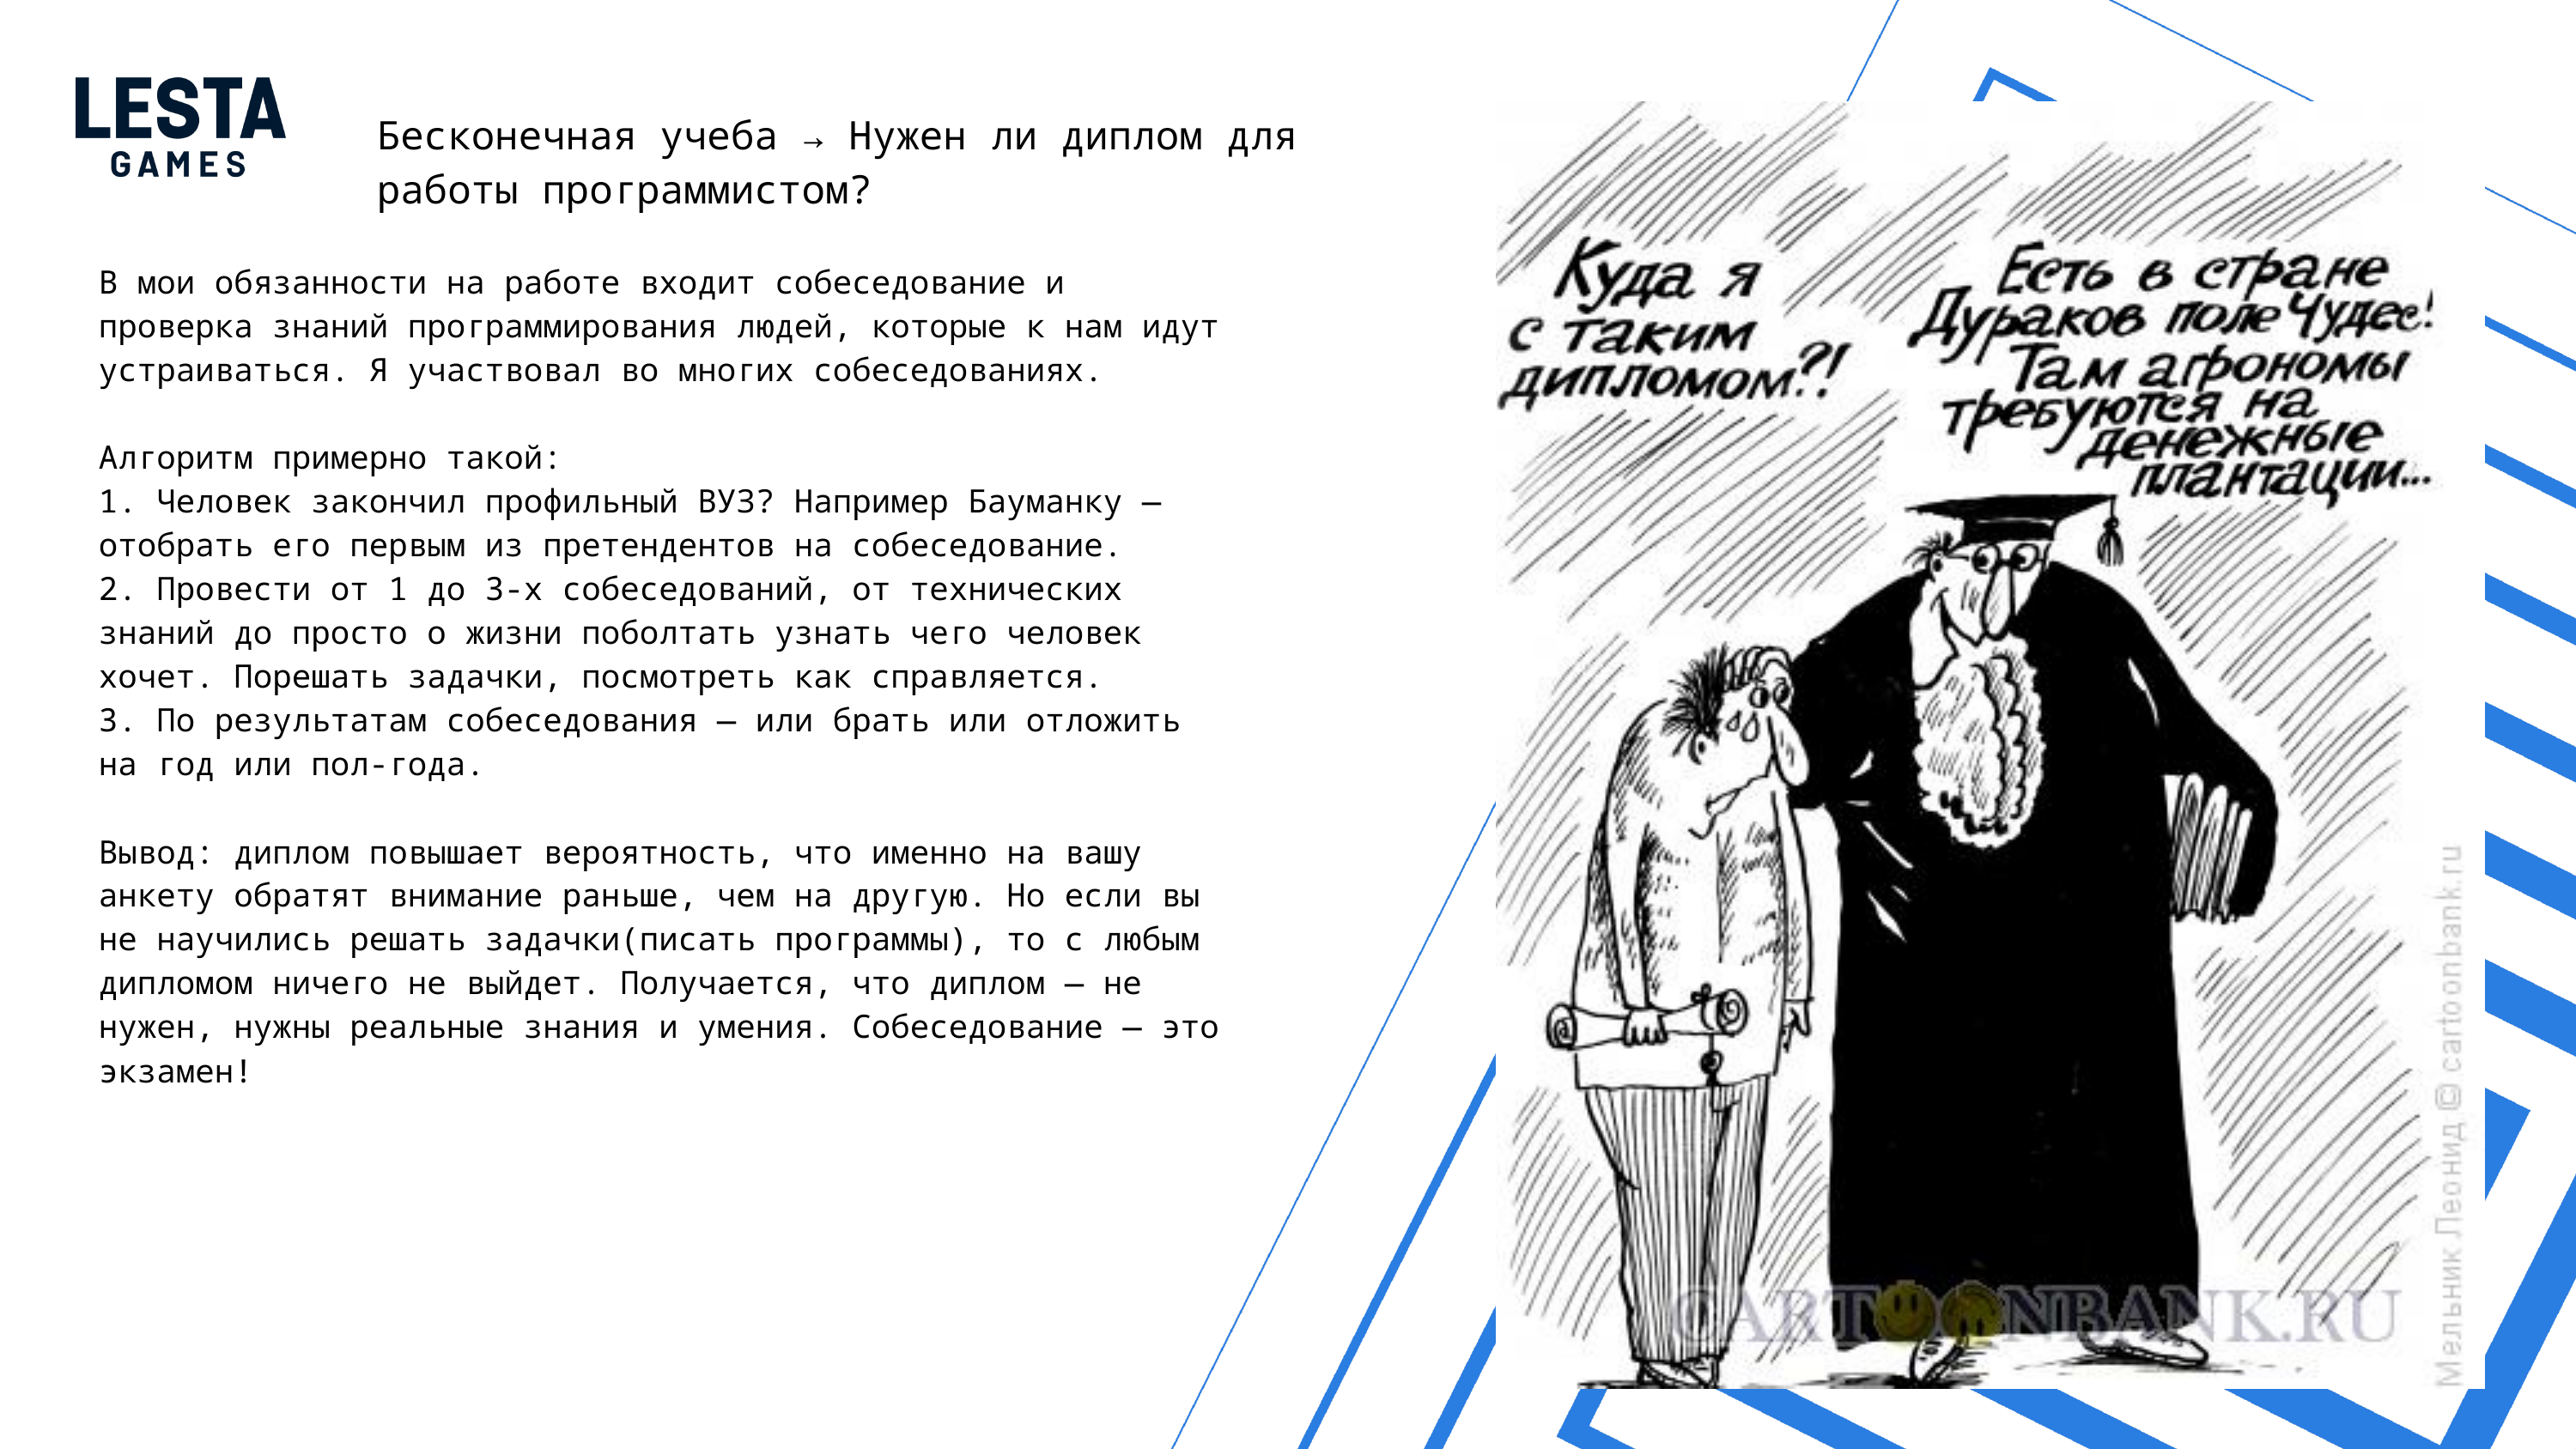

Бесконечная учеба → Нужен ли диплом для
работы программистом?
В мои обязанности на работе входит собеседование и проверка знаний программирования людей, которые к нам идут устраиваться. Я участвовал во многих собеседованиях.
Алгоритм примерно такой:
1. Человек закончил профильный ВУЗ? Например Бауманку — отобрать его первым из претендентов на собеседование.
2. Провести от 1 до 3-х собеседований, от технических знаний до просто о жизни поболтать узнать чего человек хочет. Порешать задачки, посмотреть как справляется.
3. По результатам собеседования — или брать или отложить на год или пол-года.
Вывод: диплом повышает вероятность, что именно на вашу анкету обратят внимание раньше, чем на другую. Но если вы не научились решать задачки(писать программы), то с любым дипломом ничего не выйдет. Получается, что диплом — не нужен, нужны реальные знания и умения. Собеседование — это экзамен!